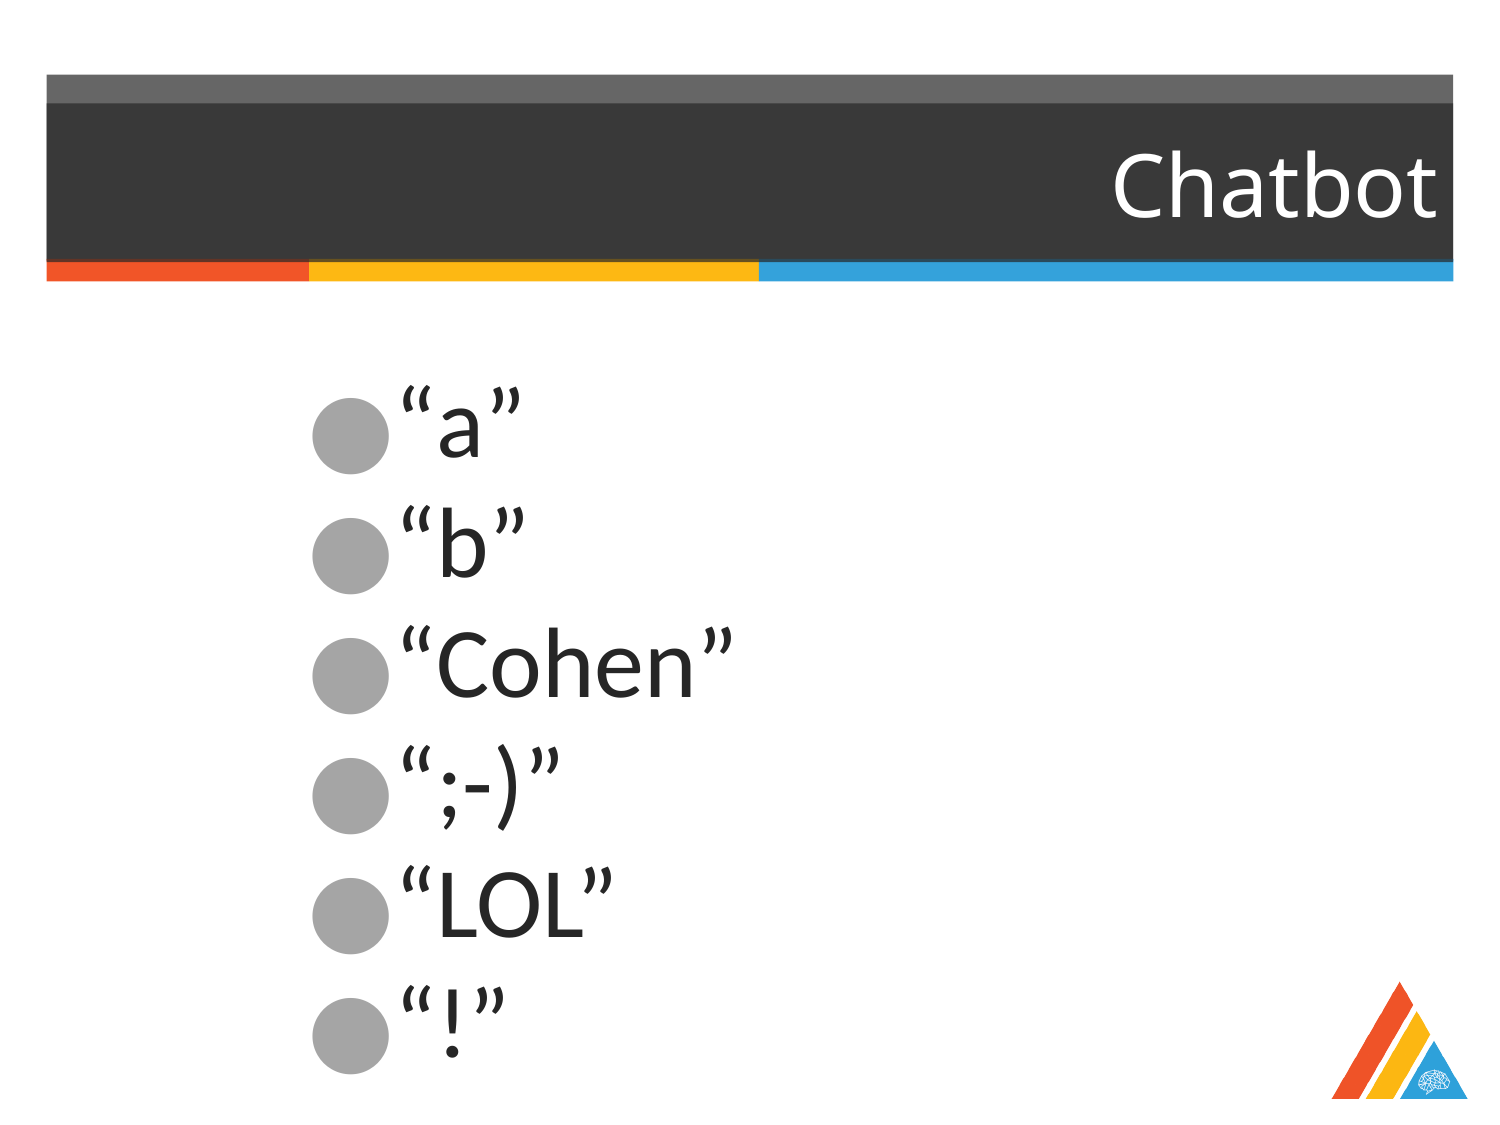

# Chatbot
“a”
“b”
“Cohen”
“;-)”
“LOL”
“!”